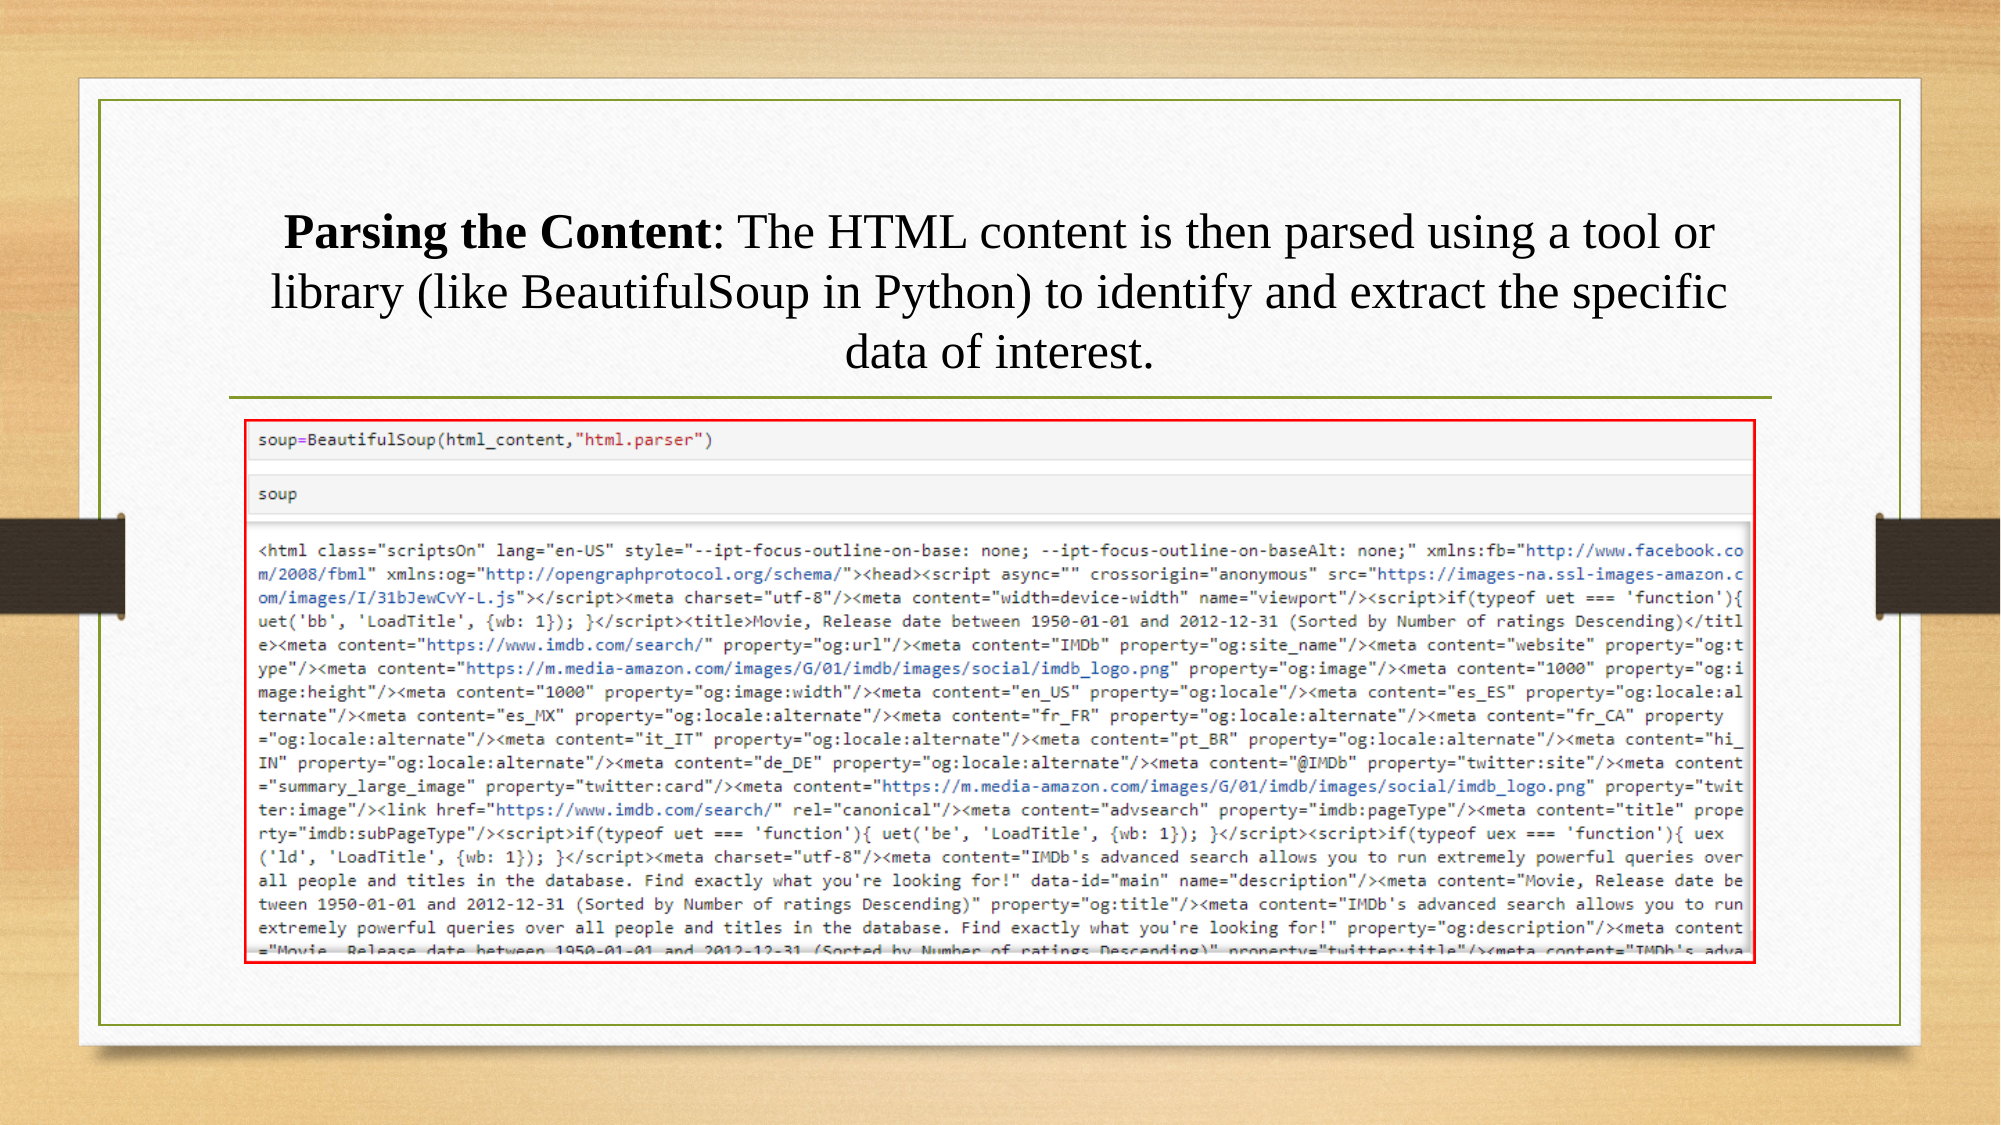

# Parsing the Content: The HTML content is then parsed using a tool or library (like BeautifulSoup in Python) to identify and extract the specific data of interest.